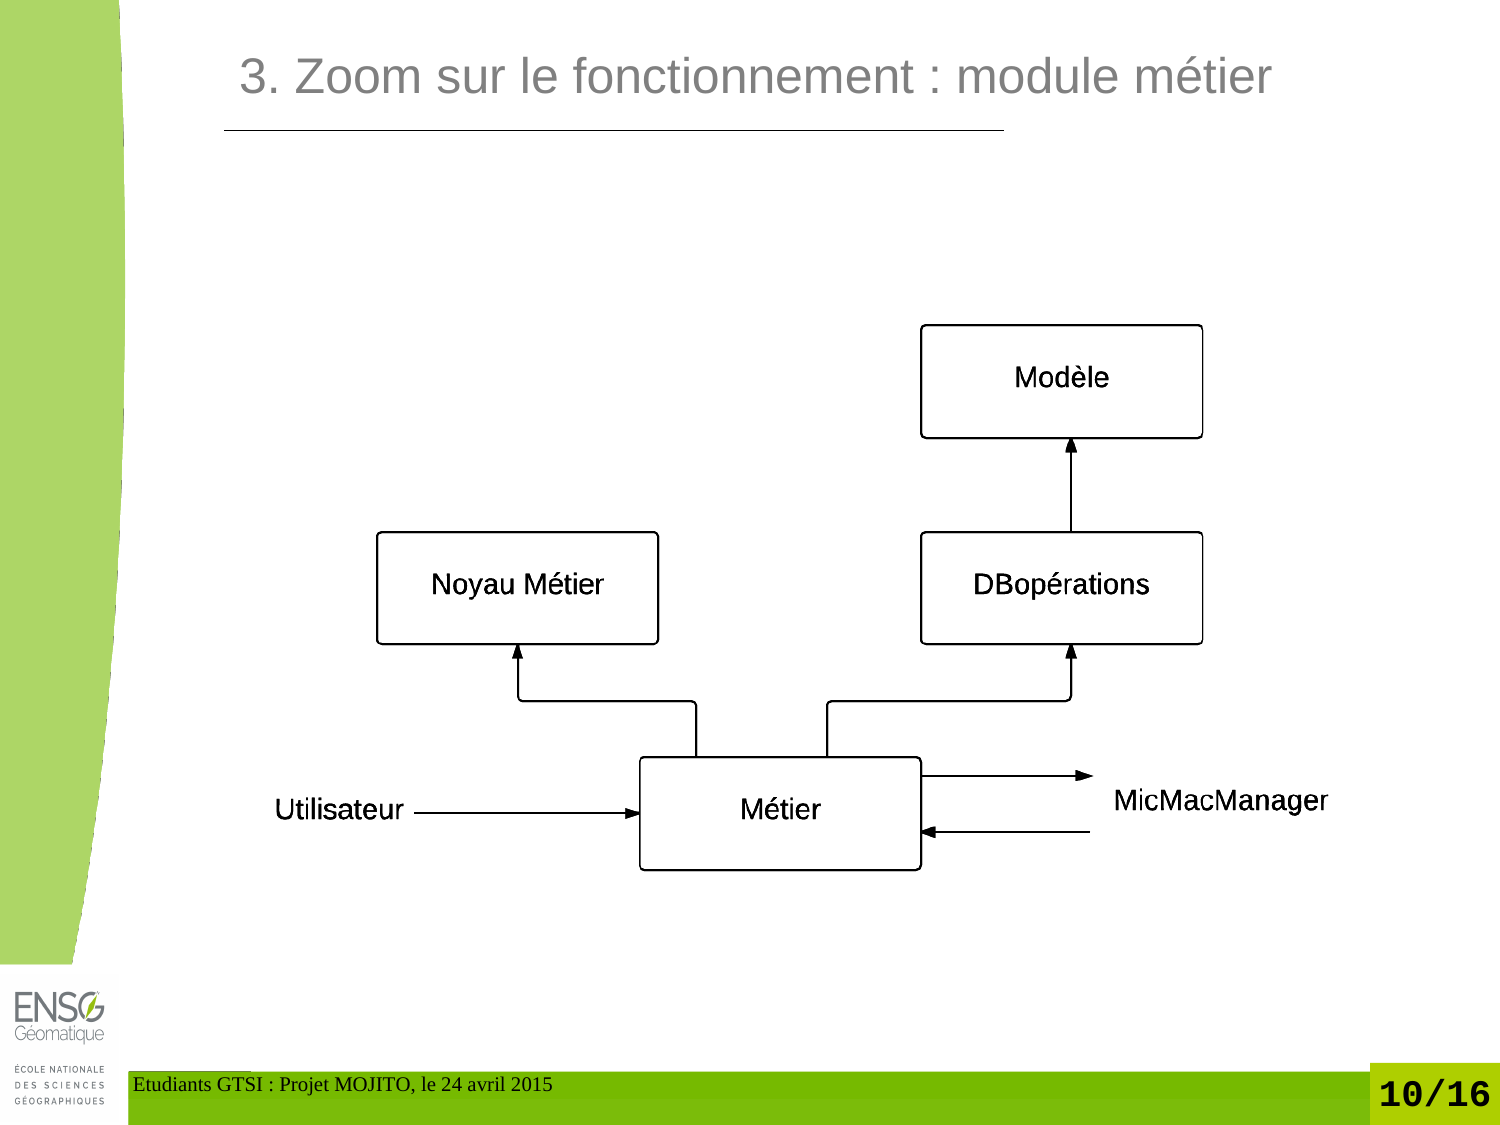

# 3. Zoom sur le fonctionnement : module métier